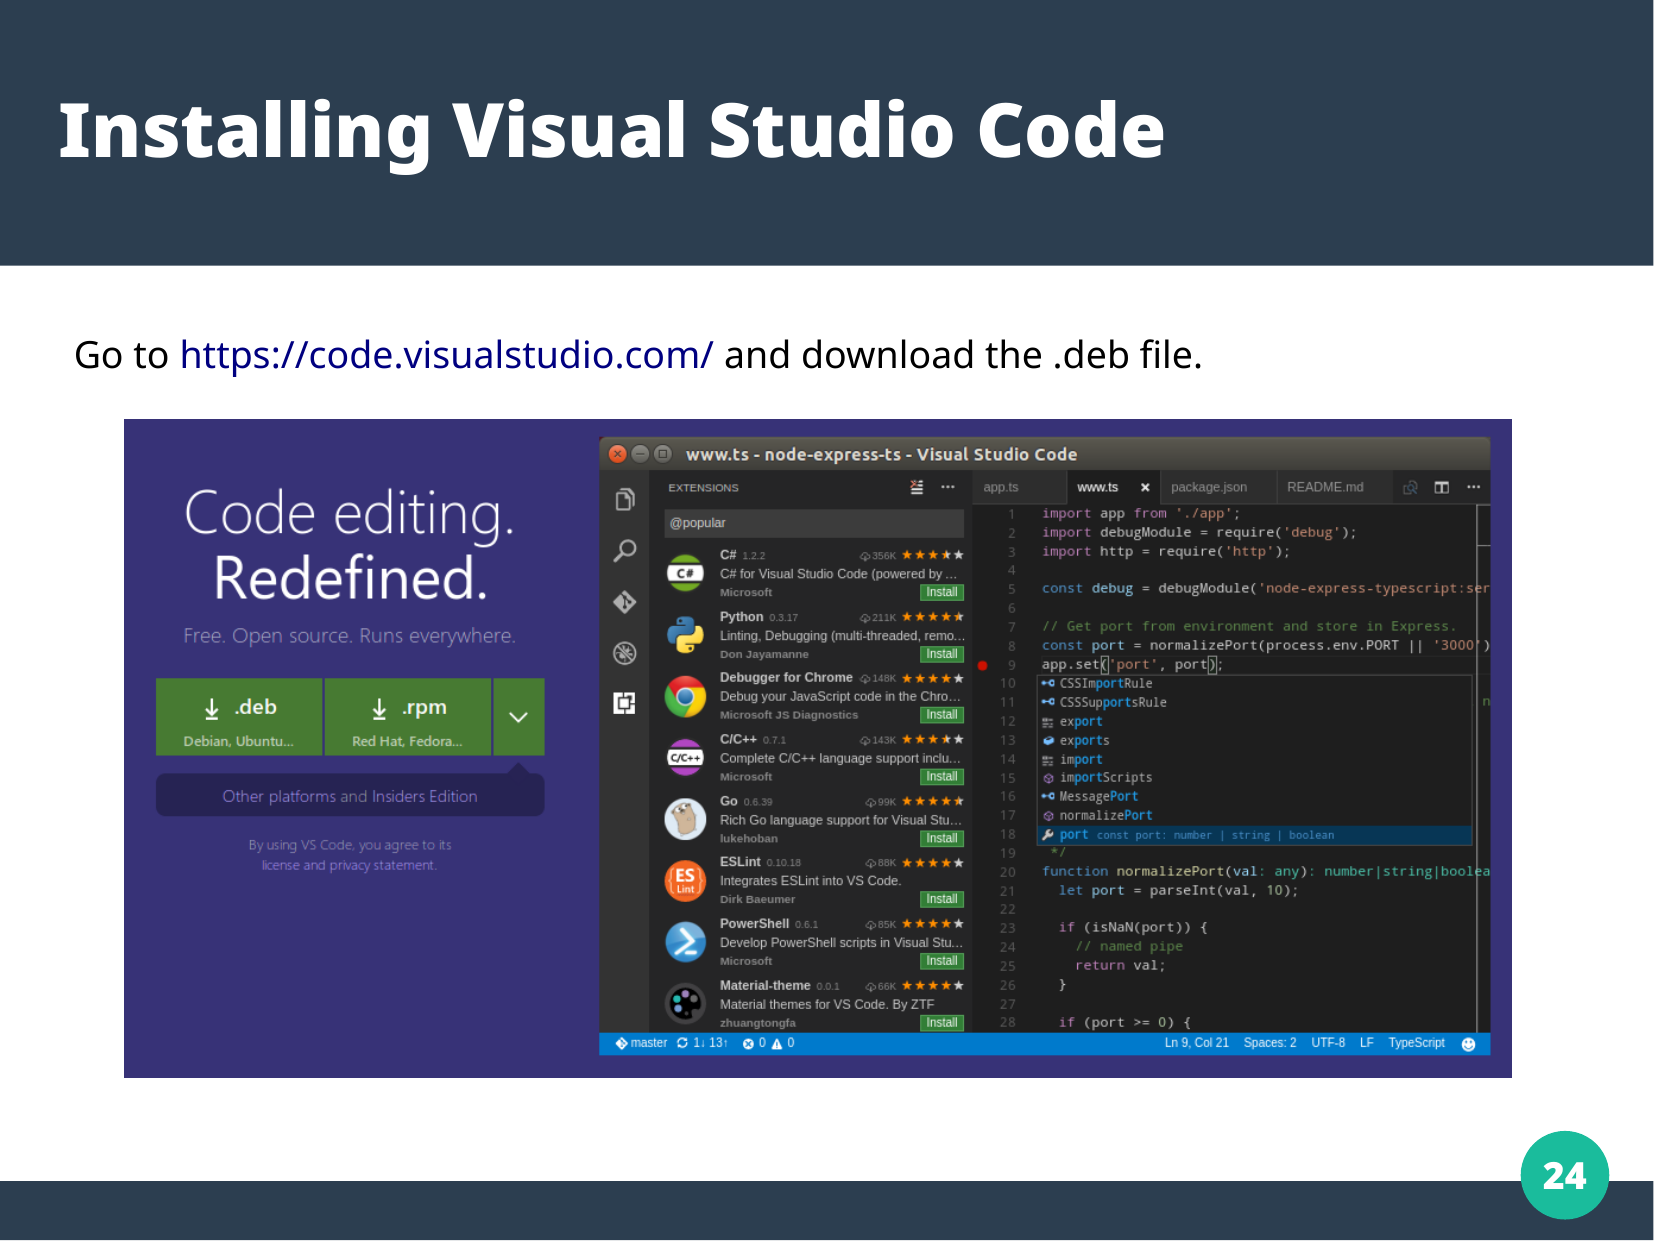

# Installing Visual Studio Code
Go to https://code.visualstudio.com/ and download the .deb file.
24